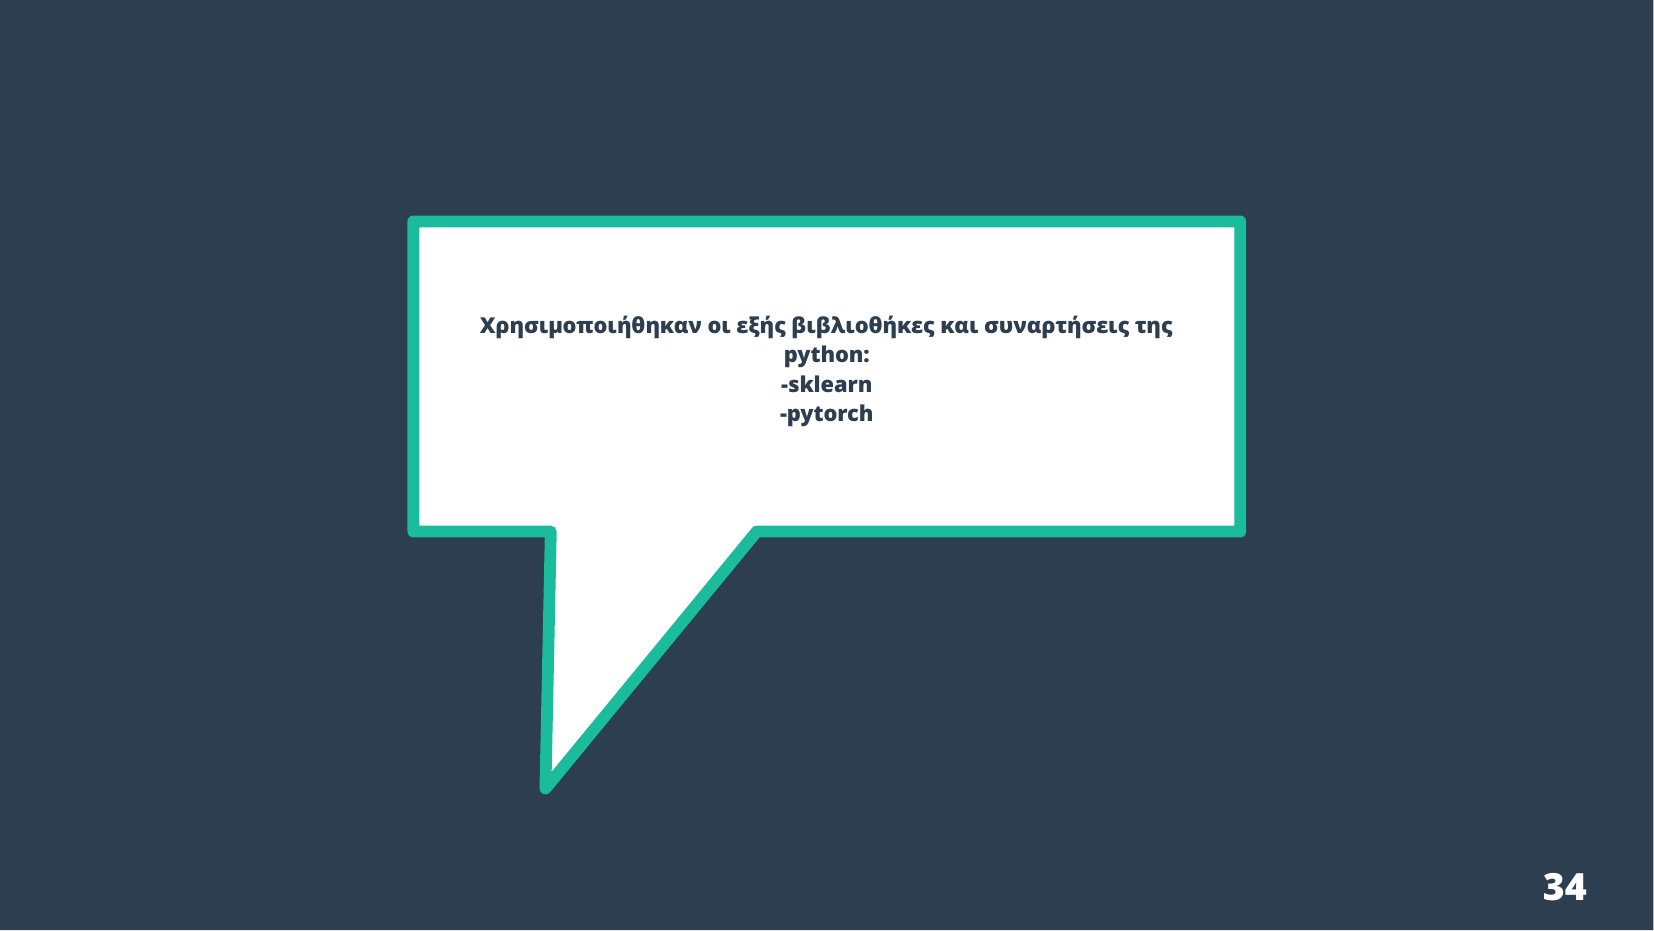

# Χρησιμοποιήθηκαν οι εξής βιβλιοθήκες και συναρτήσεις της python: -sklearn -pytorch
34